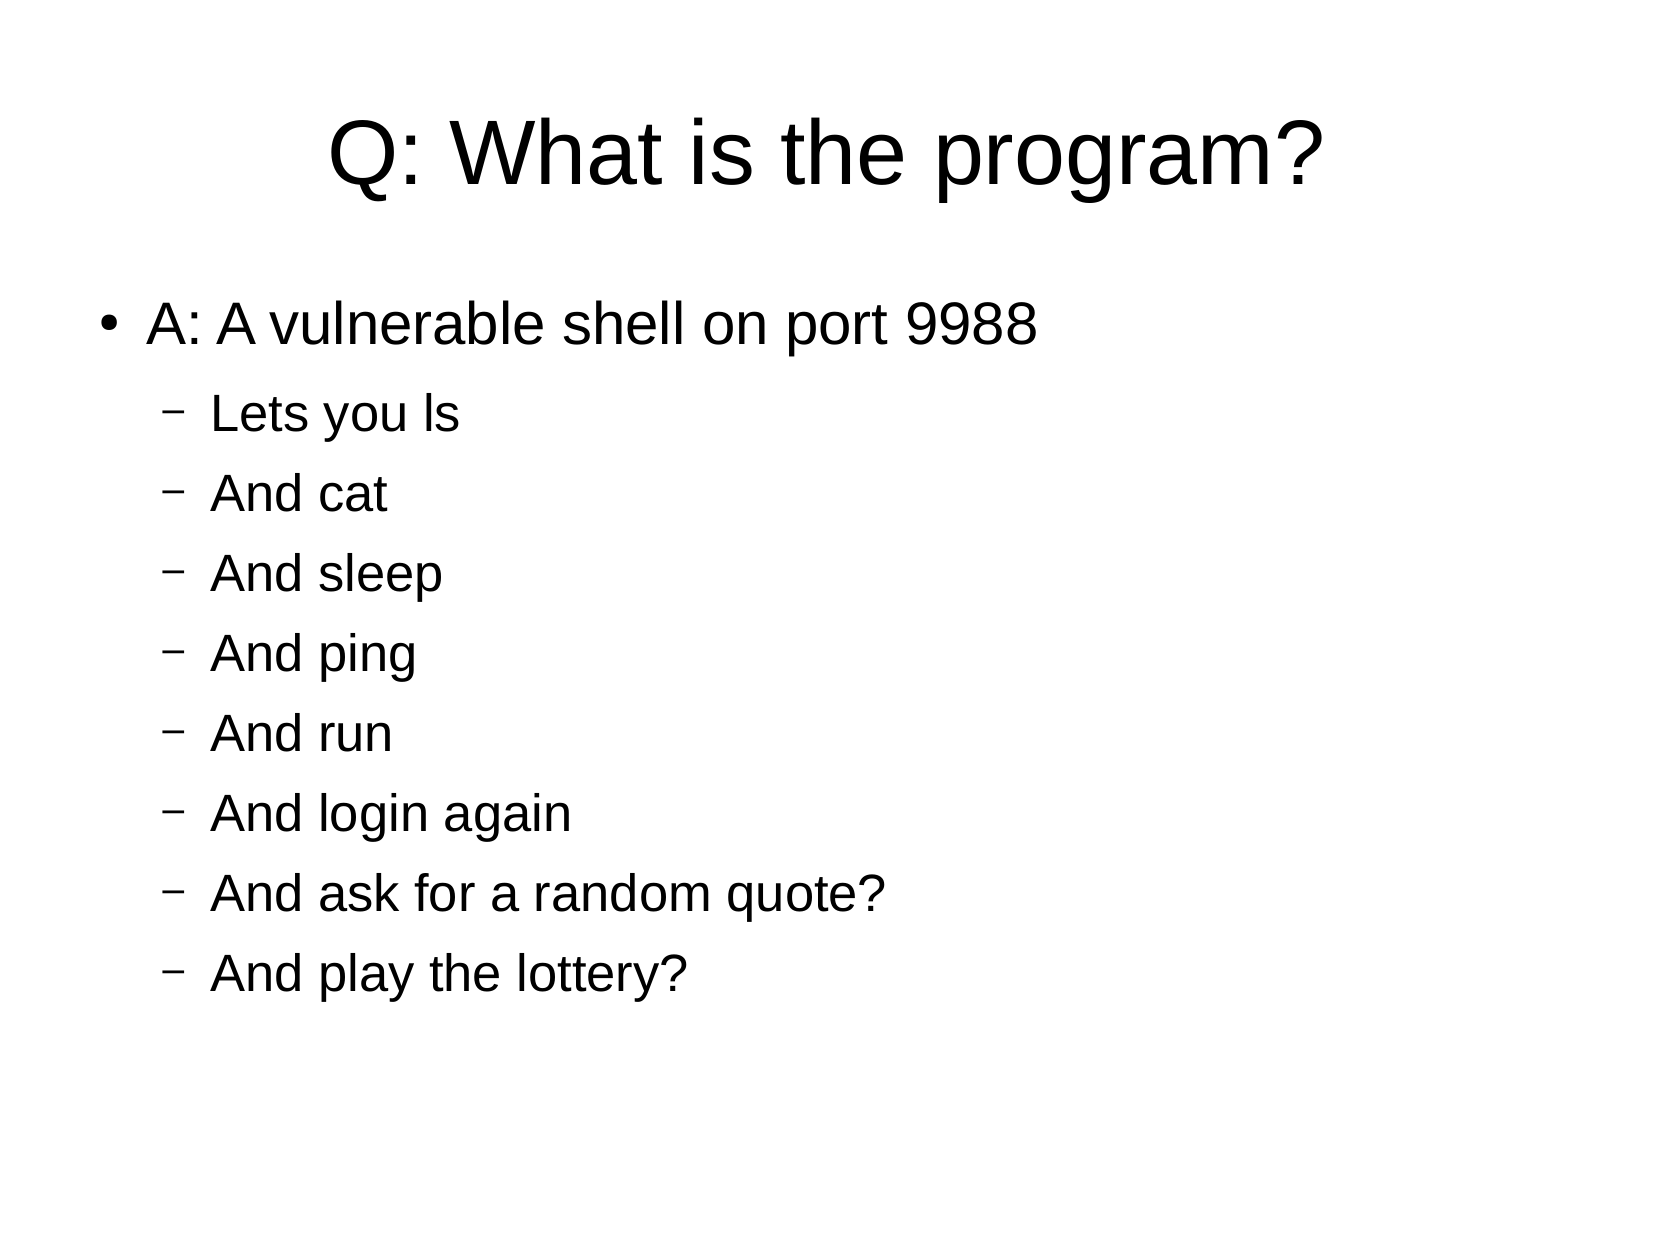

# Q: What is the program?
A: A vulnerable shell on port 9988
Lets you ls
And cat
And sleep
And ping
And run
And login again
And ask for a random quote?
And play the lottery?